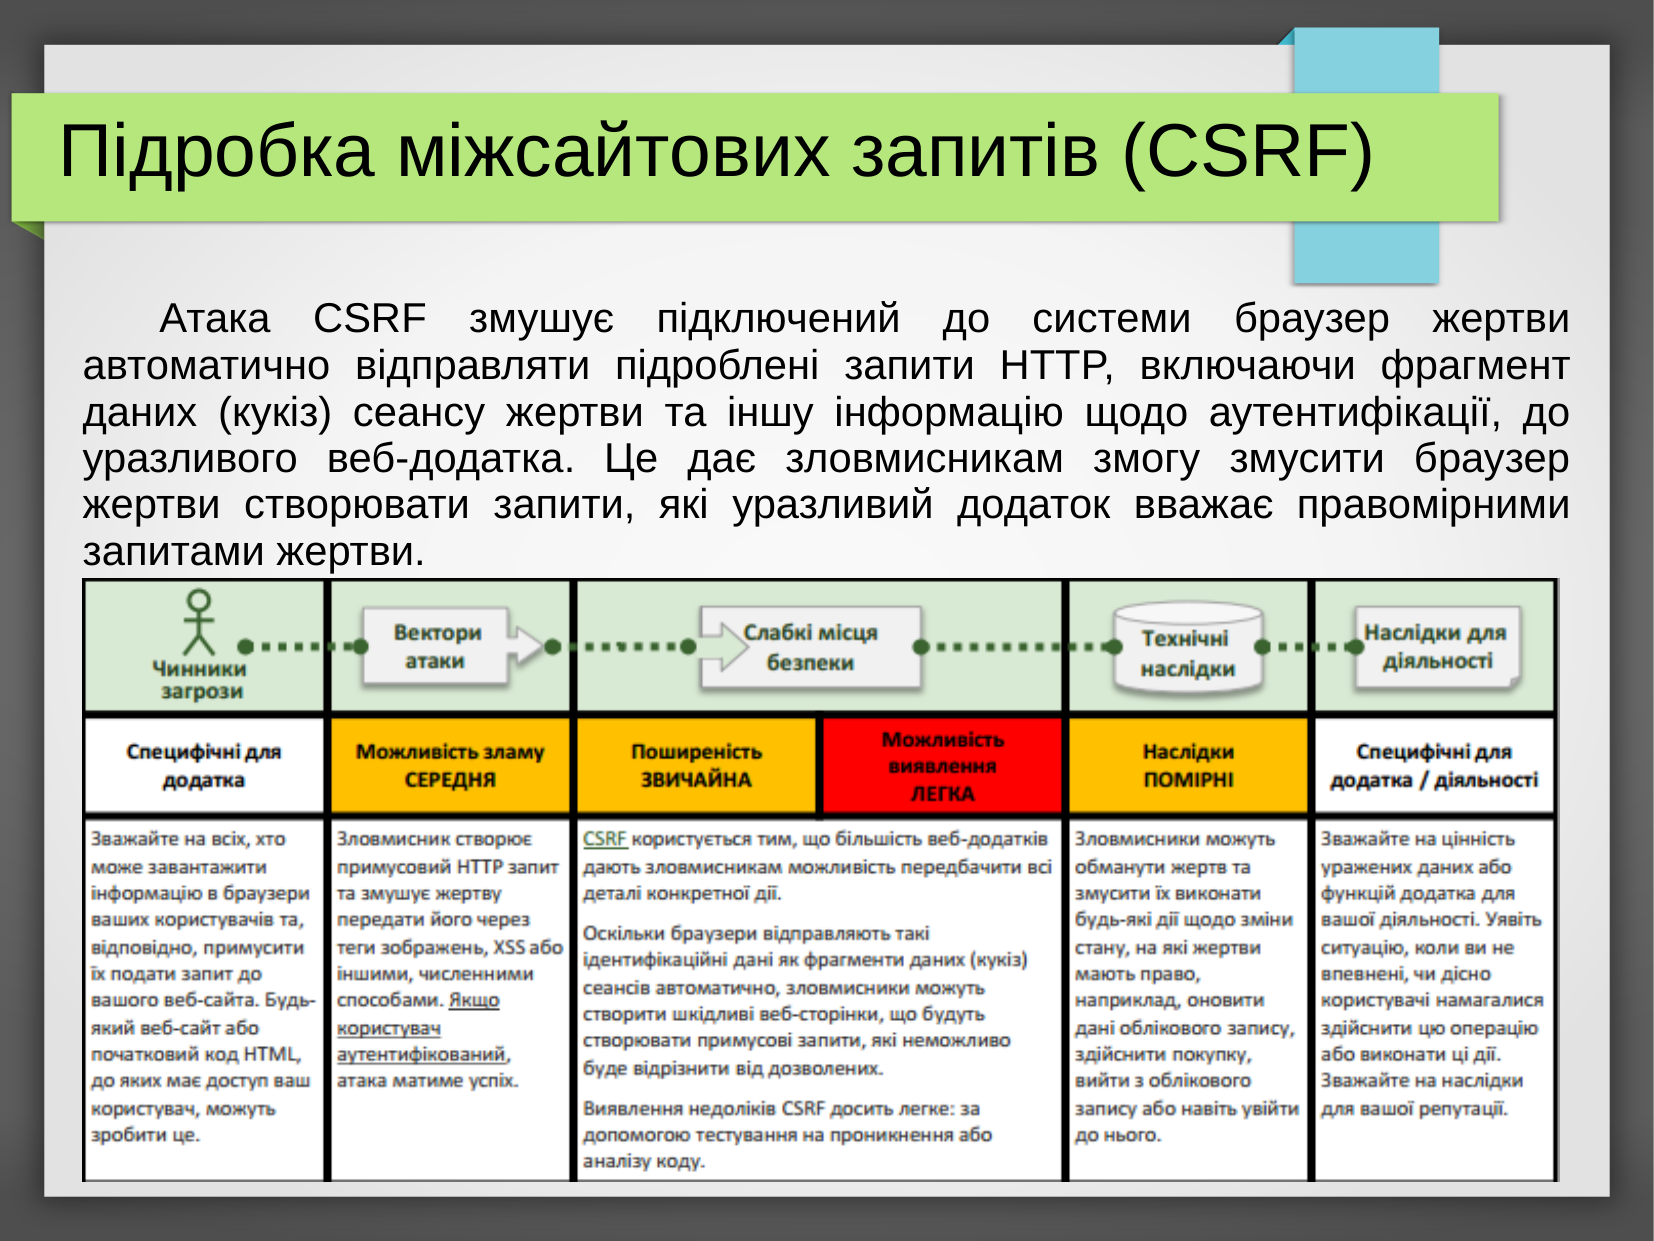

# Підробка міжсайтових запитів (CSRF)
Атака CSRF змушує підключений до системи браузер жертви автоматично відправляти підроблені запити HTTP, включаючи фрагмент даних (кукіз) сеансу жертви та іншу інформацію щодо аутентифікації, до уразливого веб-додатка. Це дає зловмисникам змогу змусити браузер жертви створювати запити, які уразливий додаток вважає правомірними запитами жертви.